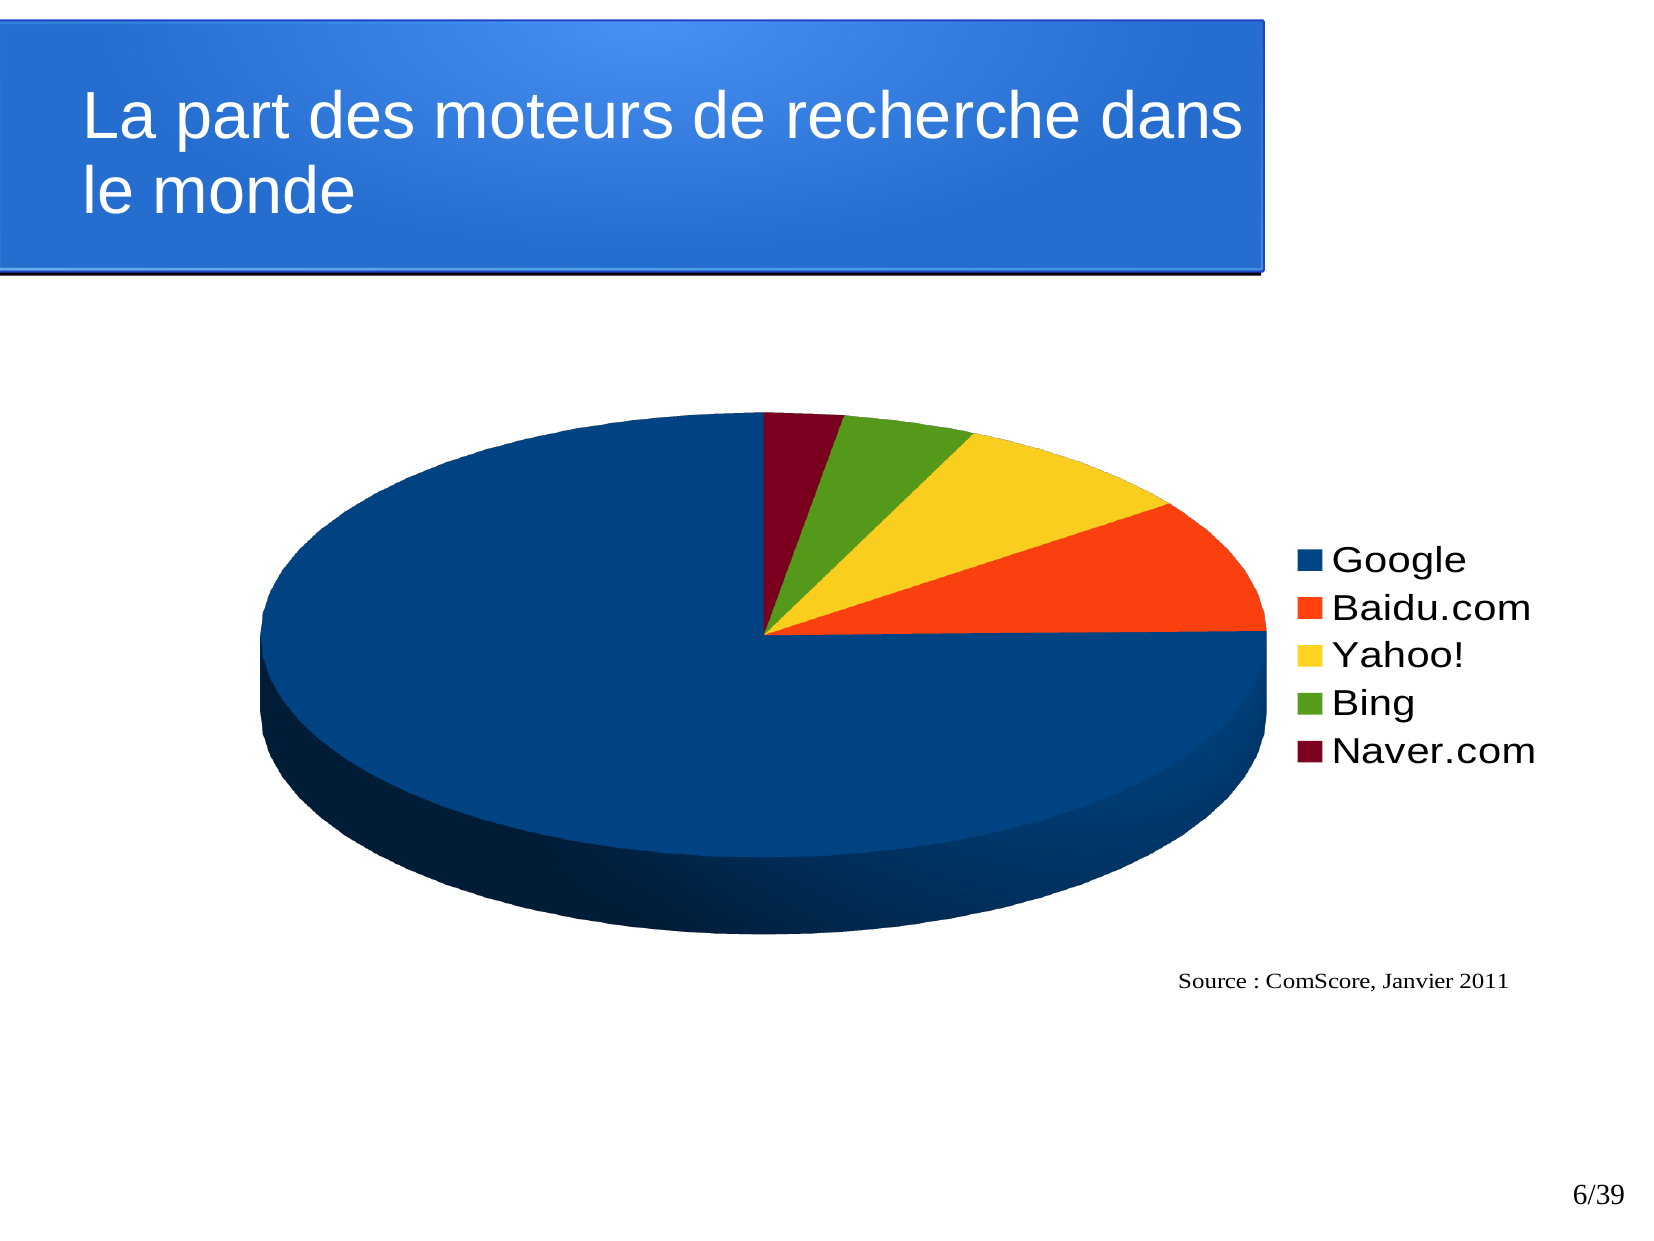

# La part des moteurs de recherche dans le monde
[unsupported chart]